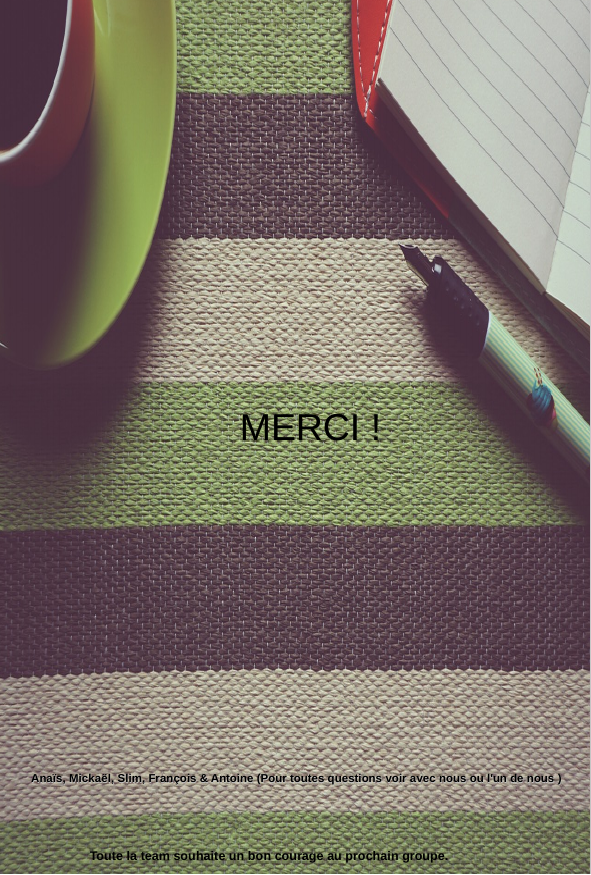

MERCI !
Anaïs, Mickaël, Slim, François & Antoine (Pour toutes questions voir avec nous ou l'un de nous )
Toute la team souhaite un bon courage au prochain groupe.